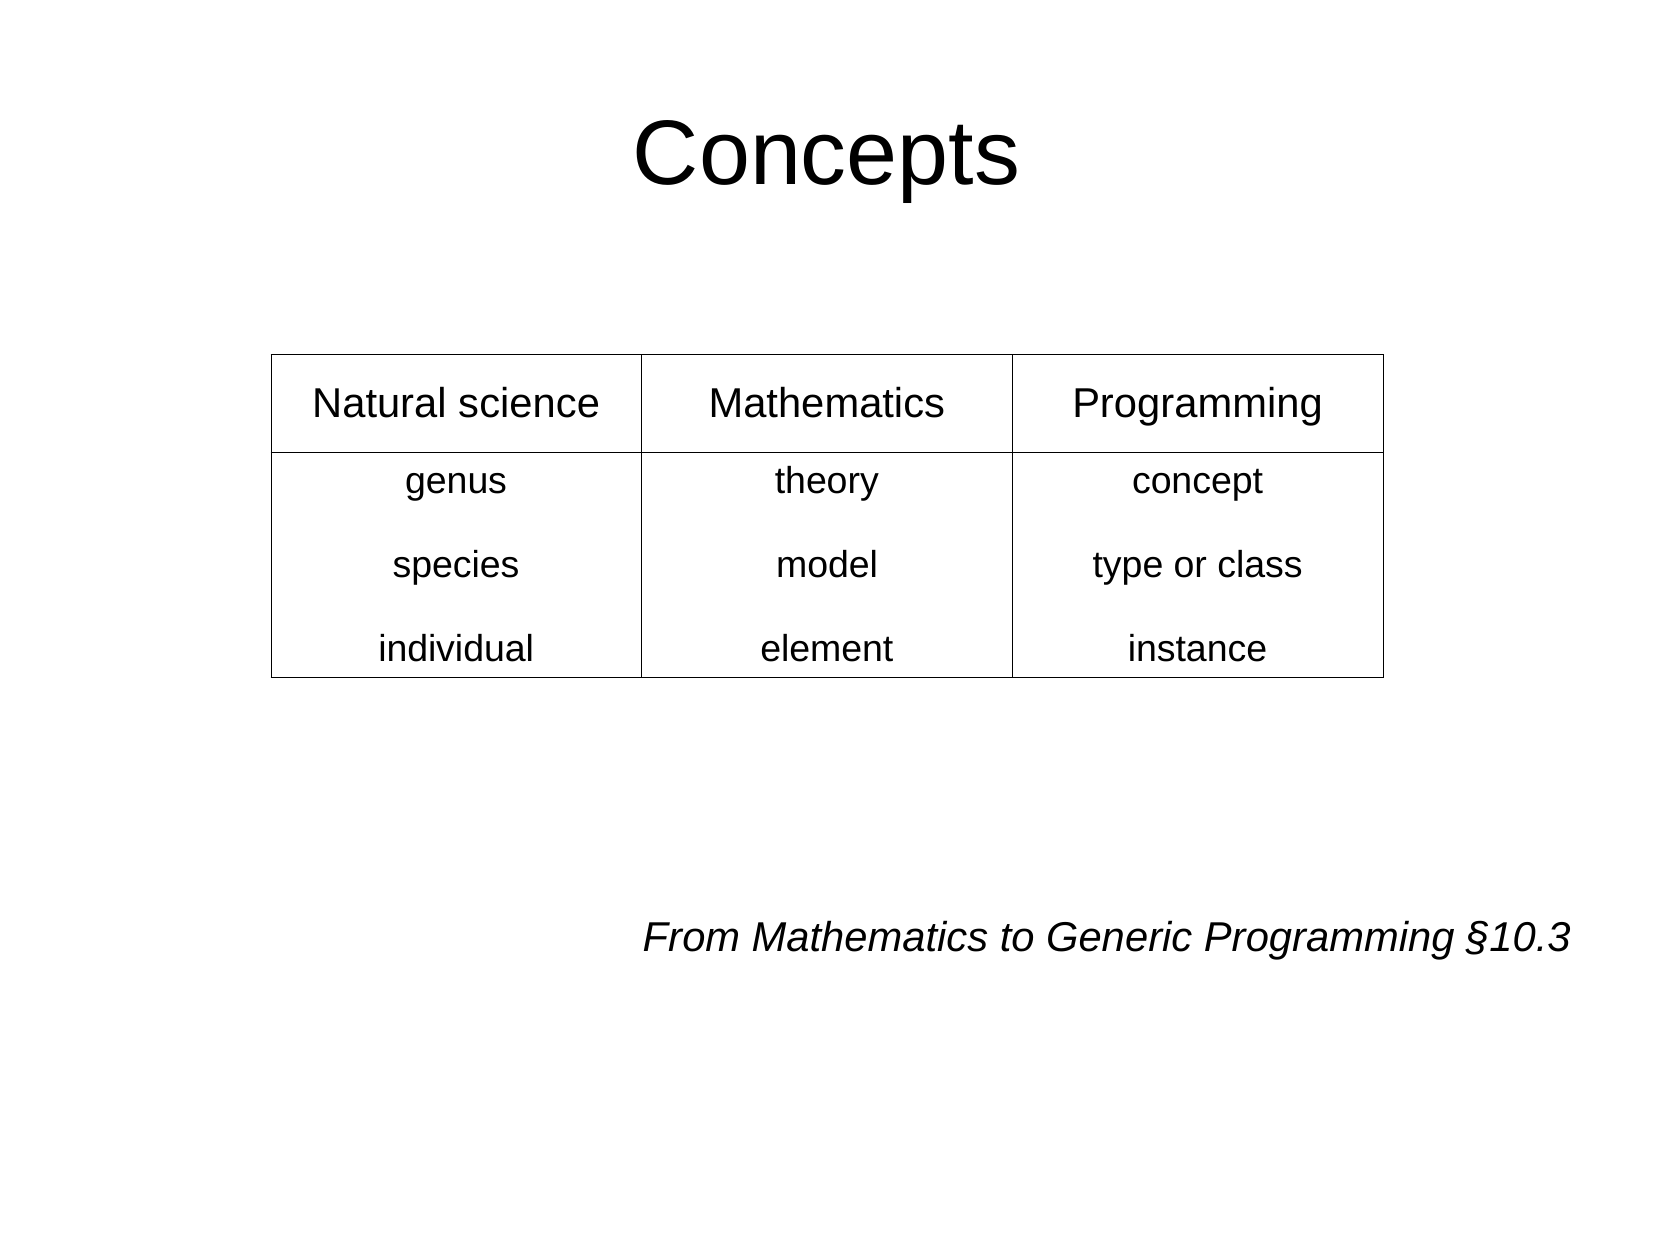

# Concepts
| Natural science | Mathematics | Programming |
| --- | --- | --- |
| genus species individual | theory model element | concept type or class instance |
From Mathematics to Generic Programming §10.3